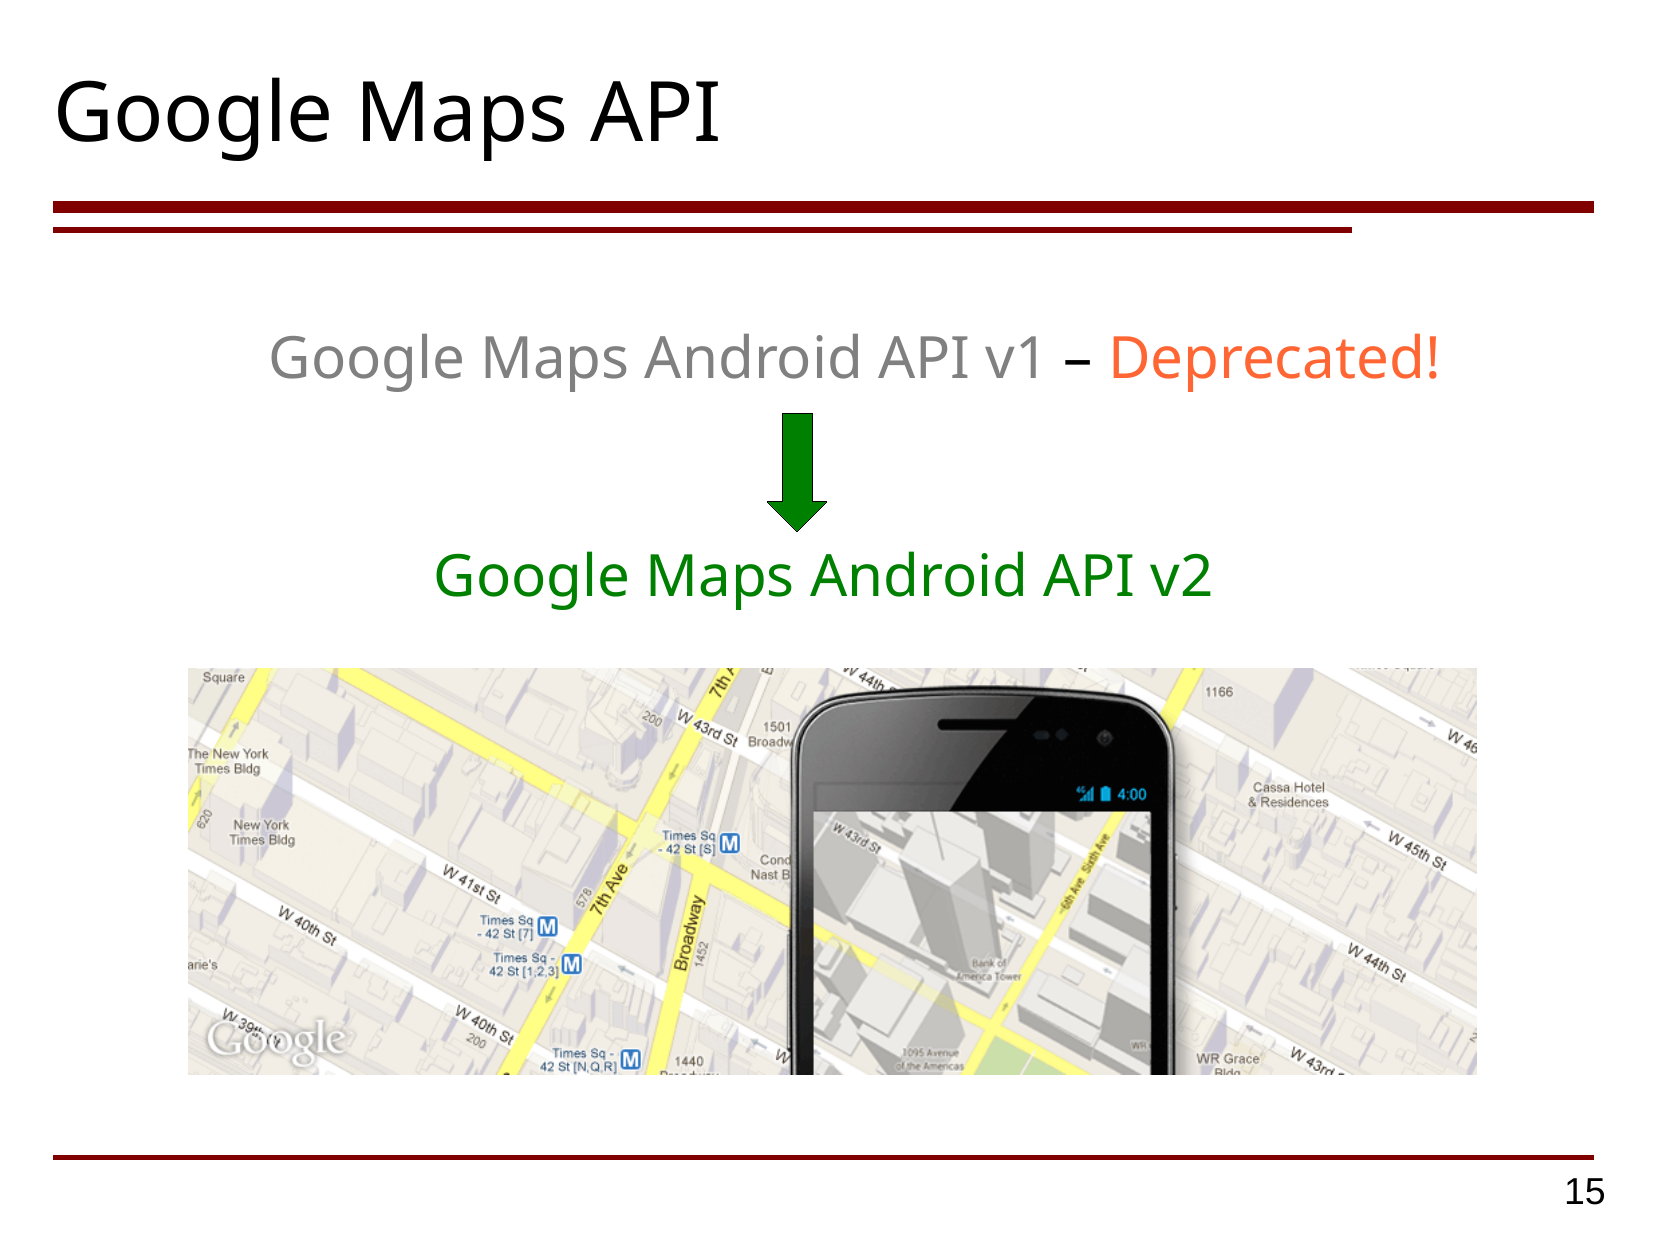

# Google Maps API
Google Maps Android API v1 – Deprecated!
Google Maps Android API v2